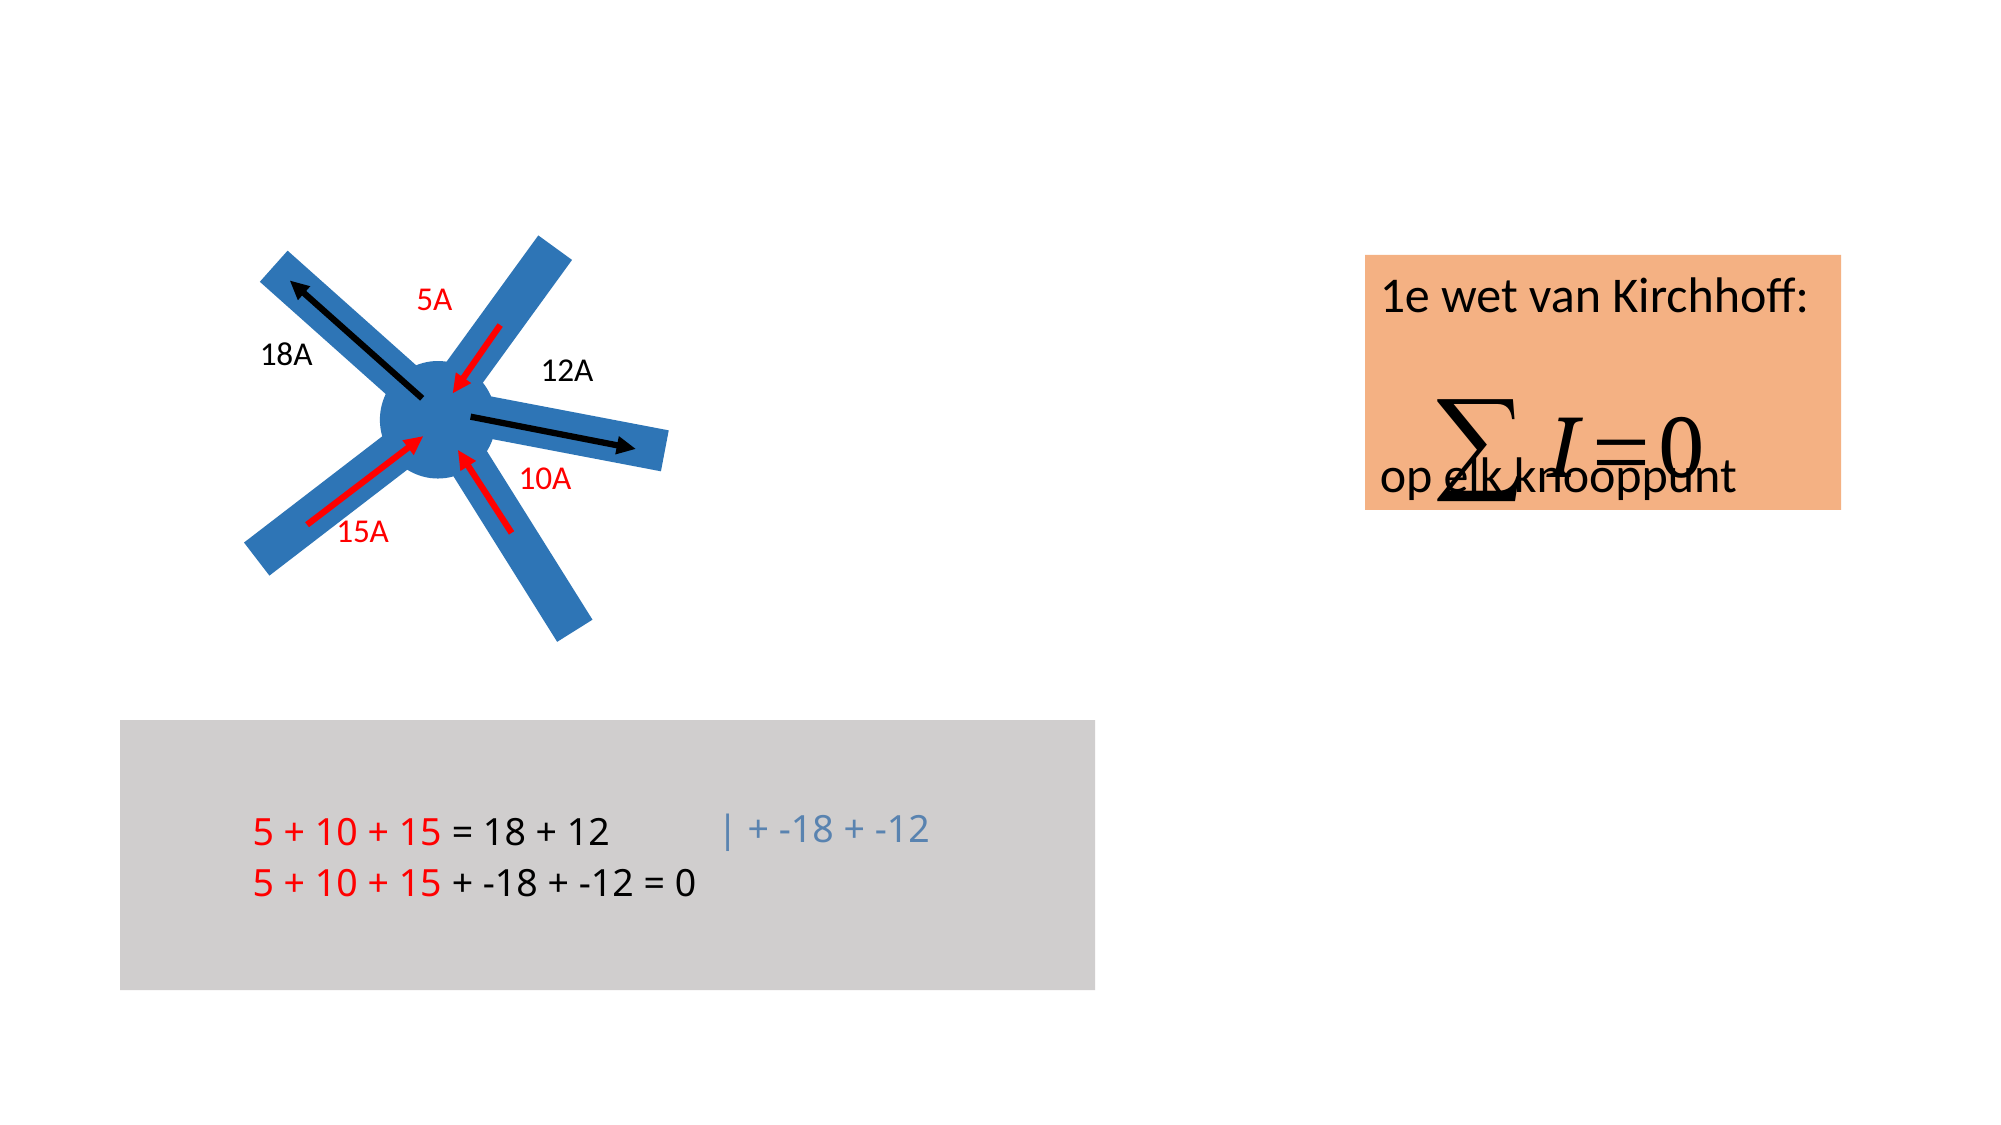

1e wet van Kirchhoff:
op elk knooppunt
5A
18A
12A
10A
15A
| + -18 + -12
5 + 10 + 15 = 18 + 12
5 + 10 + 15 + -18 + -12 = 0